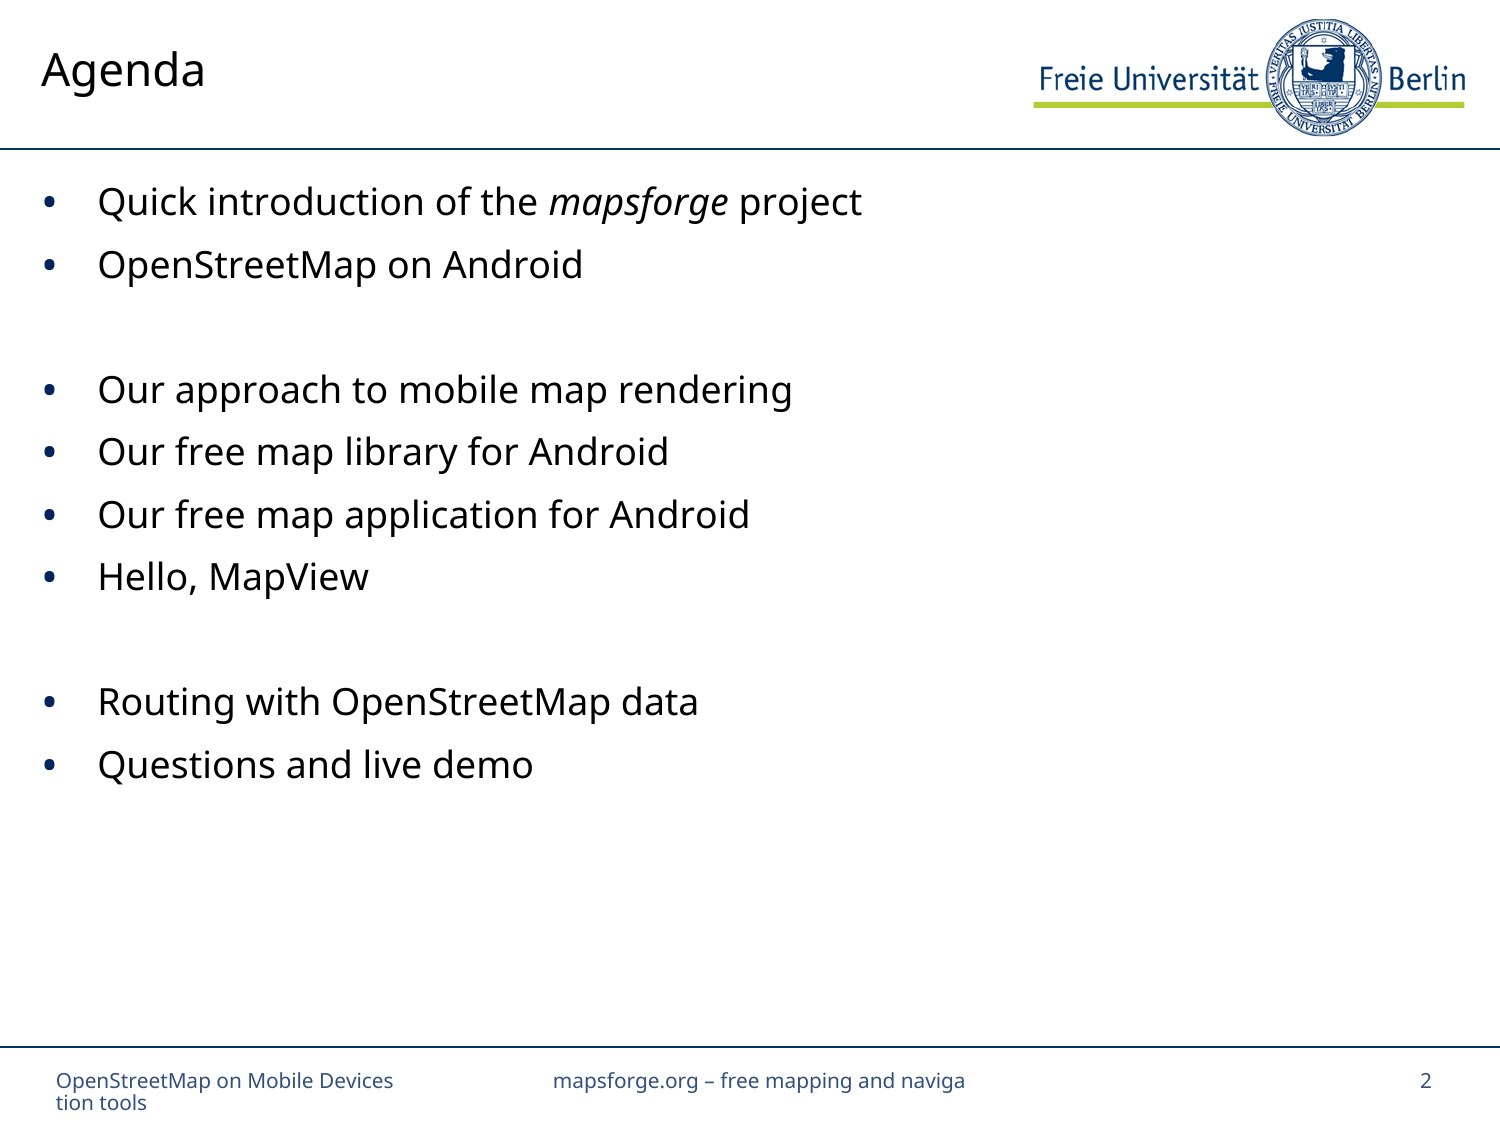

# Agenda
Quick introduction of the mapsforge project
OpenStreetMap on Android
Our approach to mobile map rendering
Our free map library for Android
Our free map application for Android
Hello, MapView
Routing with OpenStreetMap data
Questions and live demo
OpenStreetMap on Mobile Devices mapsforge.org – free mapping and navigation tools
2